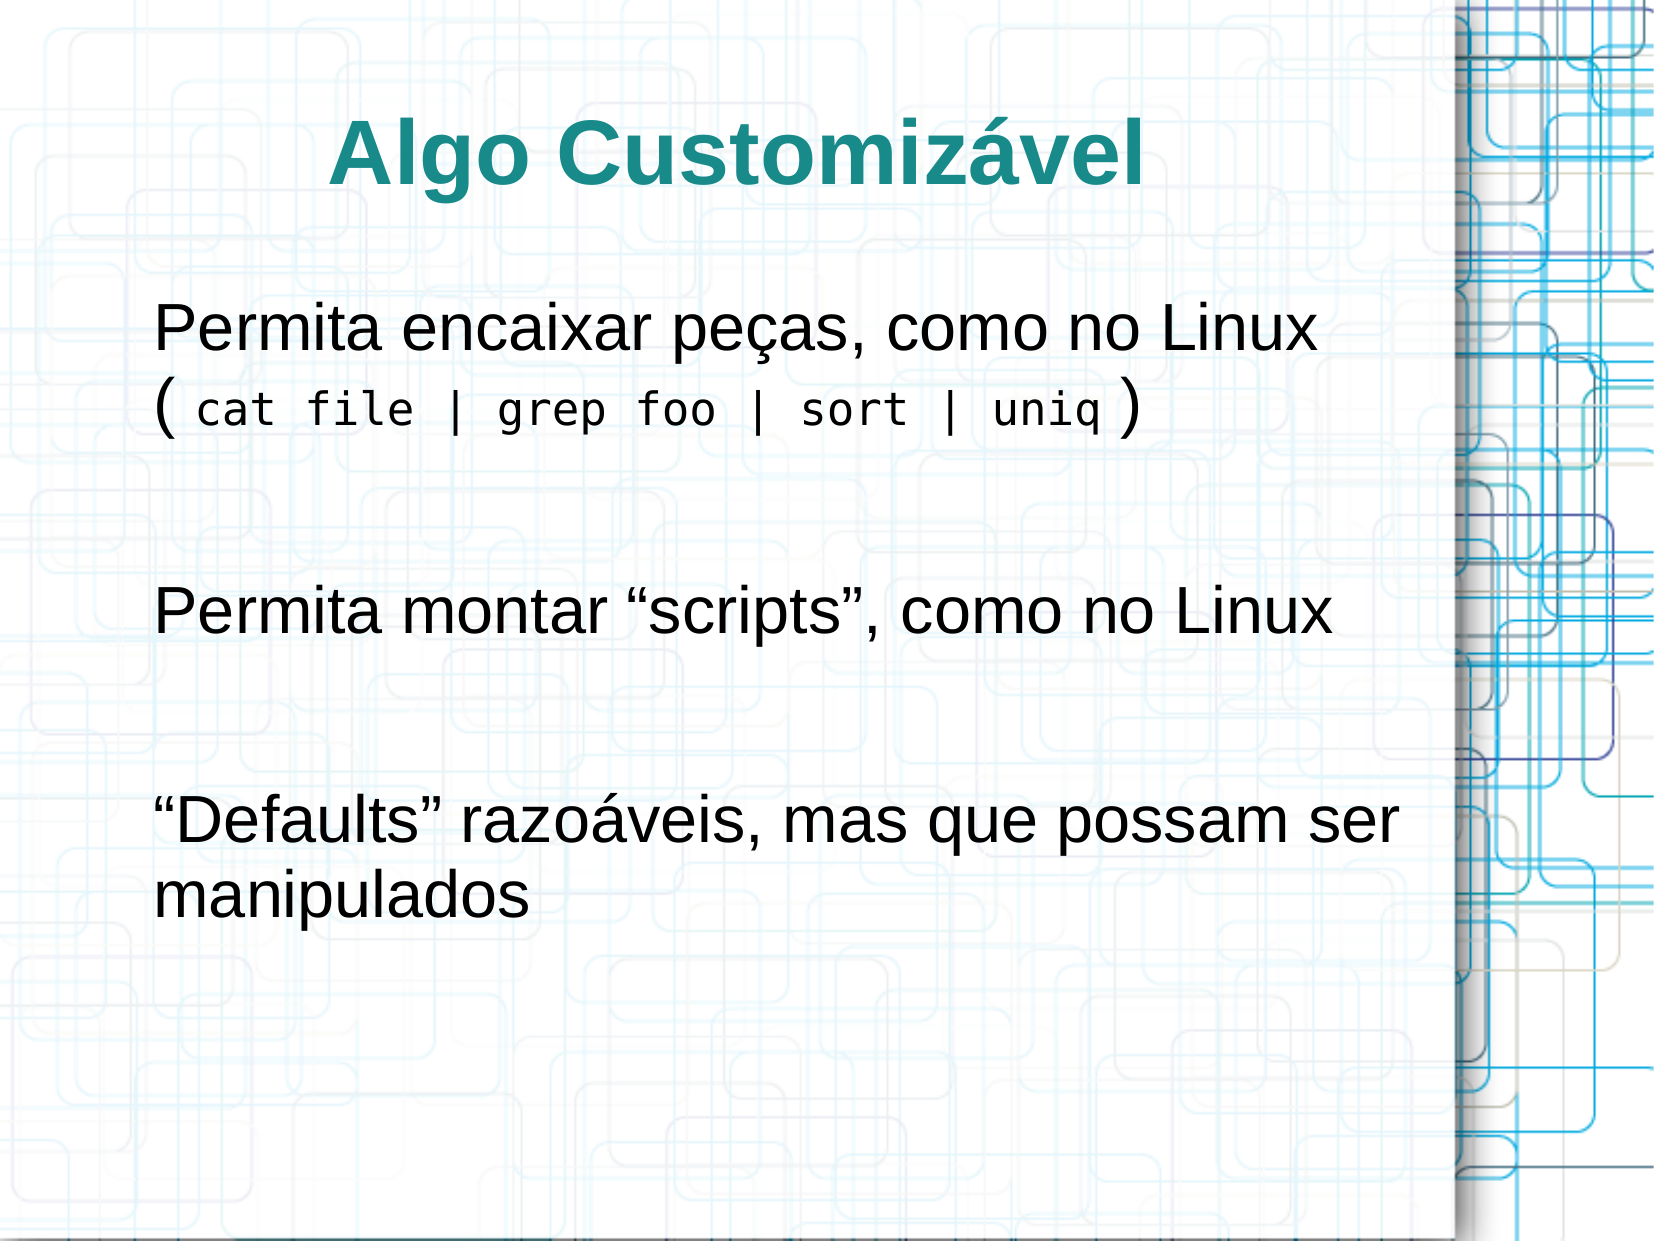

# Algo Customizável
Permita encaixar peças, como no Linux ( cat file | grep foo | sort | uniq )
Permita montar “scripts”, como no Linux
“Defaults” razoáveis, mas que possam ser manipulados